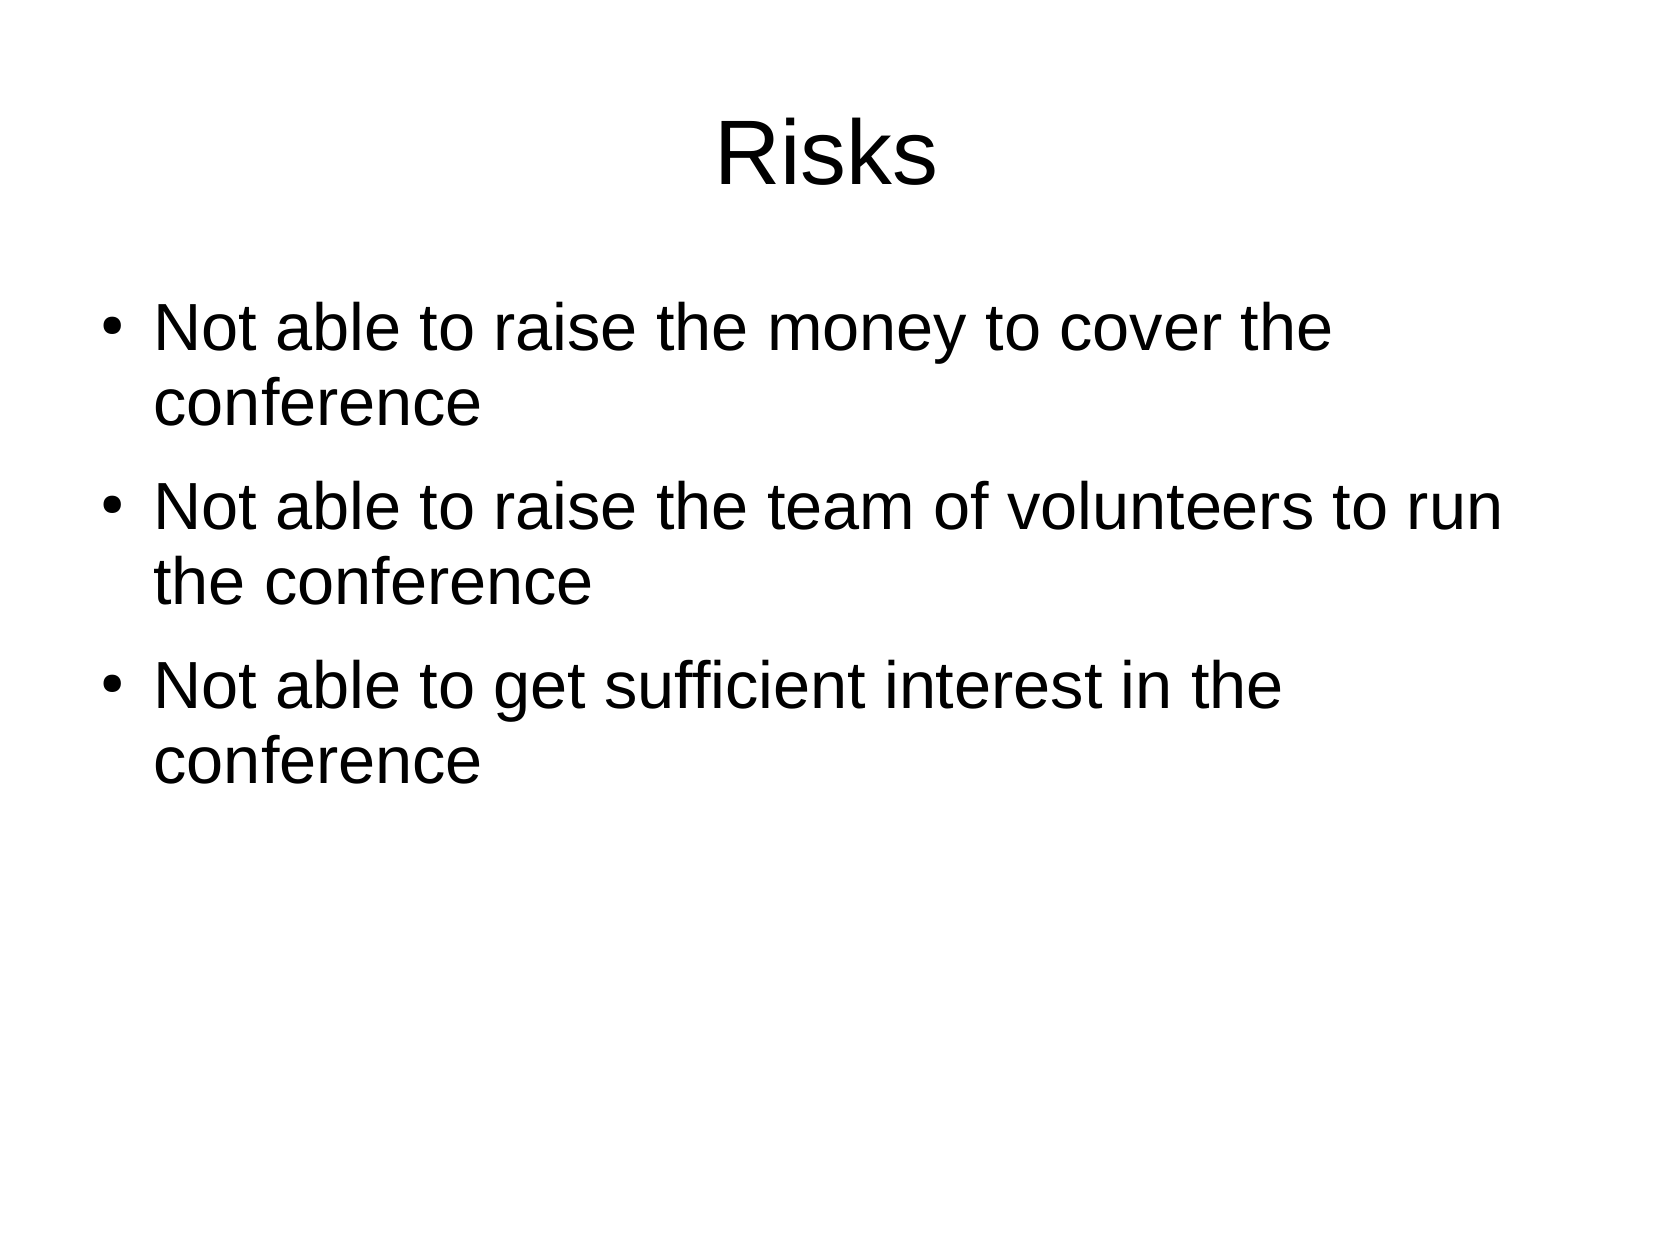

# Risks
Not able to raise the money to cover the conference
Not able to raise the team of volunteers to run the conference
Not able to get sufficient interest in the conference